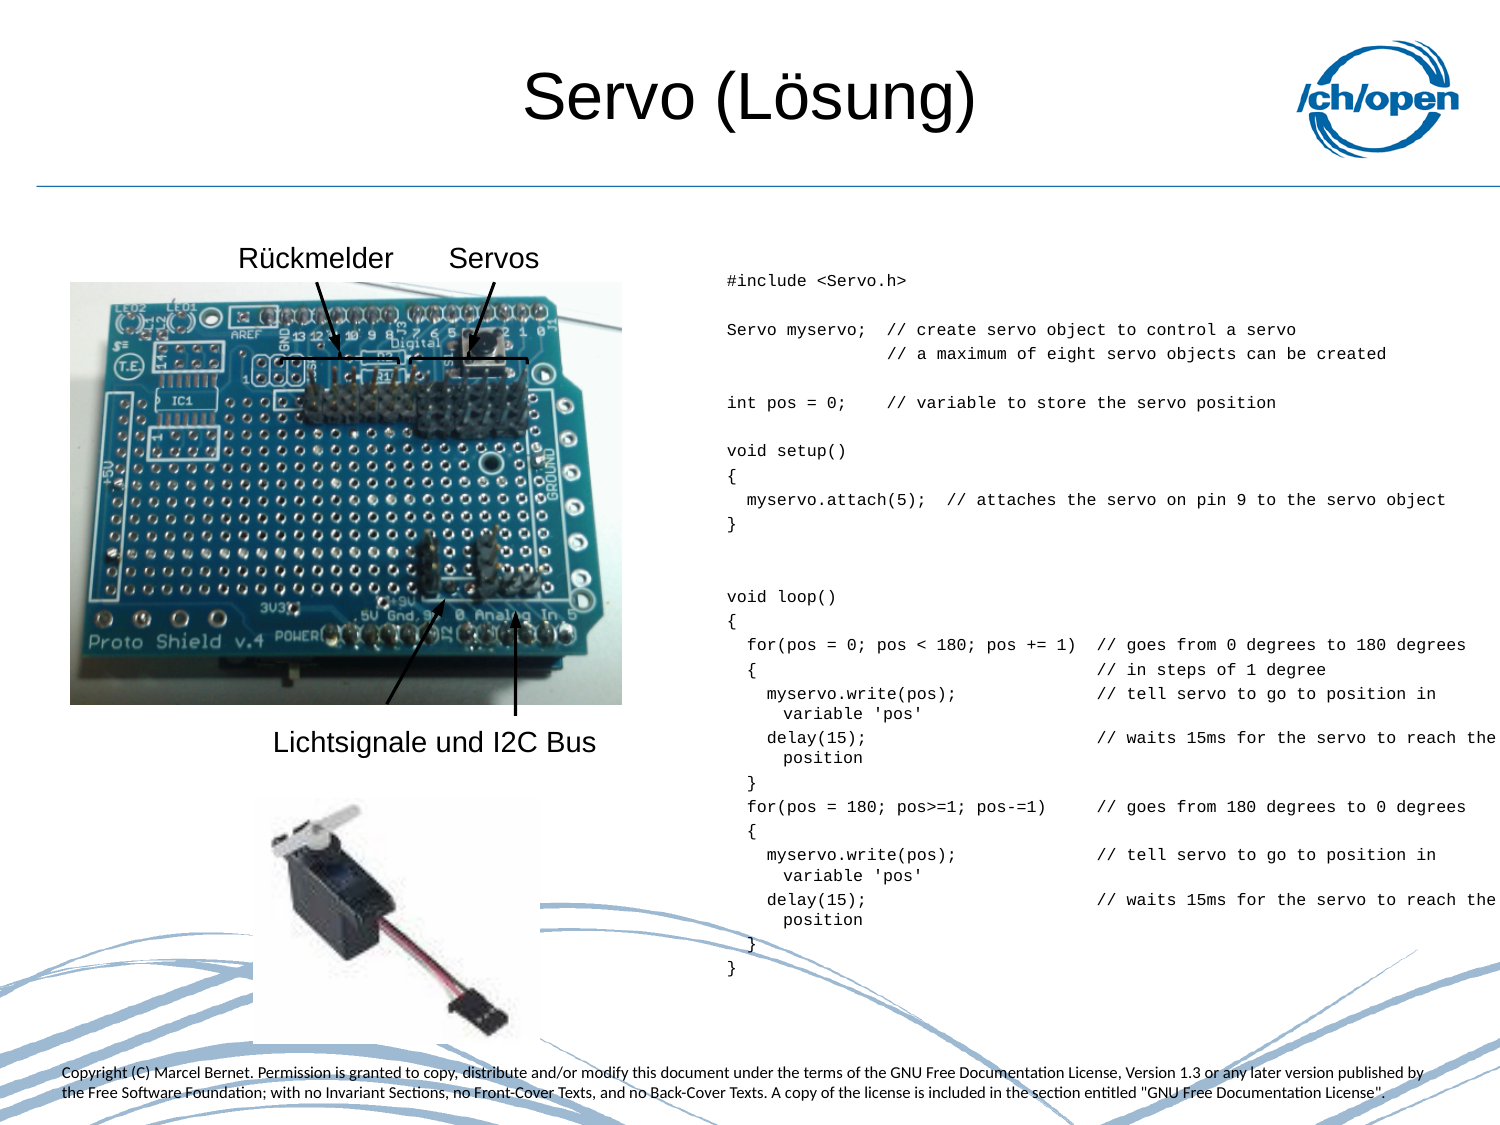

Servo (Lösung)
Rückmelder
Servos
Lichtsignale und I2C Bus
# #include <Servo.h>
Servo myservo; // create servo object to control a servo
 // a maximum of eight servo objects can be created
int pos = 0; // variable to store the servo position
void setup()
{
 myservo.attach(5); // attaches the servo on pin 9 to the servo object
}
void loop()
{
 for(pos = 0; pos < 180; pos += 1) // goes from 0 degrees to 180 degrees
 { // in steps of 1 degree
 myservo.write(pos); // tell servo to go to position in variable 'pos'
 delay(15); // waits 15ms for the servo to reach the position
 }
 for(pos = 180; pos>=1; pos-=1) // goes from 180 degrees to 0 degrees
 {
 myservo.write(pos); // tell servo to go to position in variable 'pos'
 delay(15); // waits 15ms for the servo to reach the position
 }
}